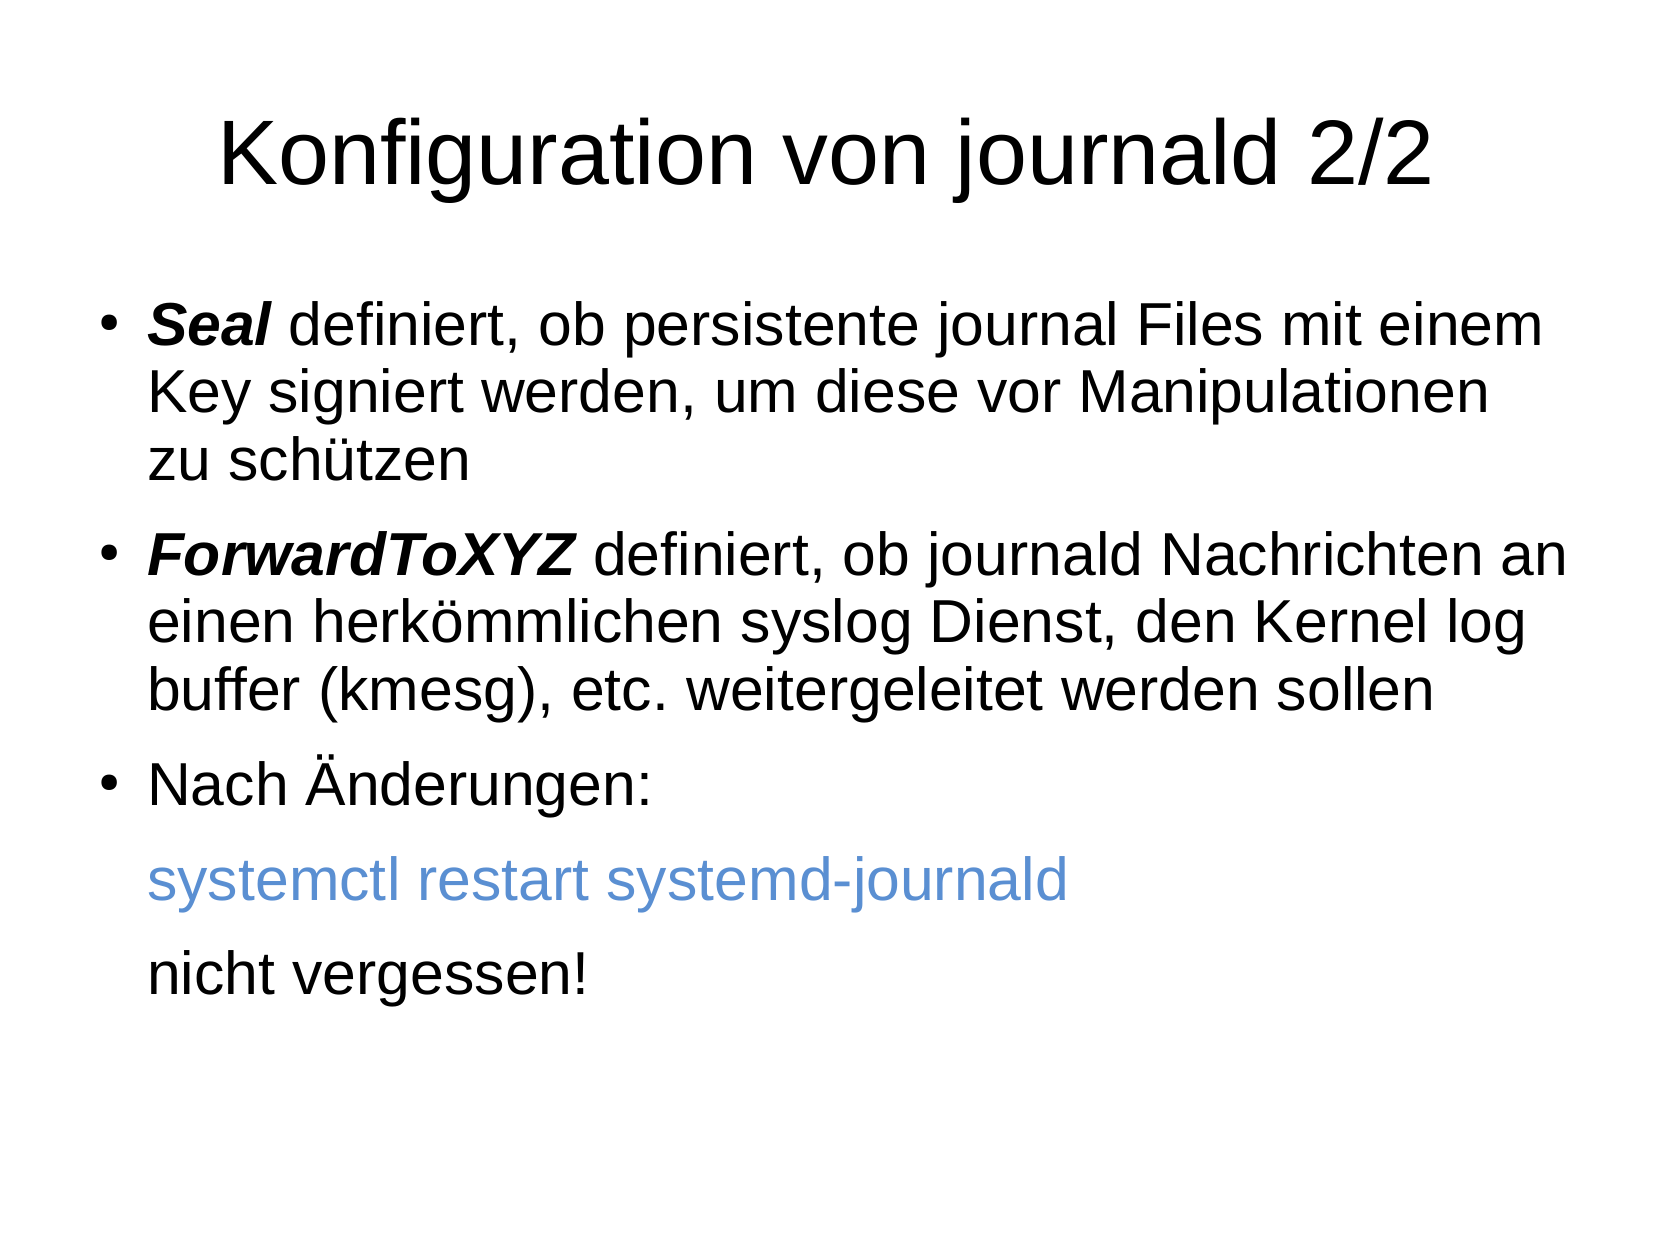

# Konfiguration von journald 2/2
Seal definiert, ob persistente journal Files mit einem Key signiert werden, um diese vor Manipulationen zu schützen
ForwardToXYZ definiert, ob journald Nachrichten an einen herkömmlichen syslog Dienst, den Kernel log buffer (kmesg), etc. weitergeleitet werden sollen
Nach Änderungen:
systemctl restart systemd-journald
nicht vergessen!